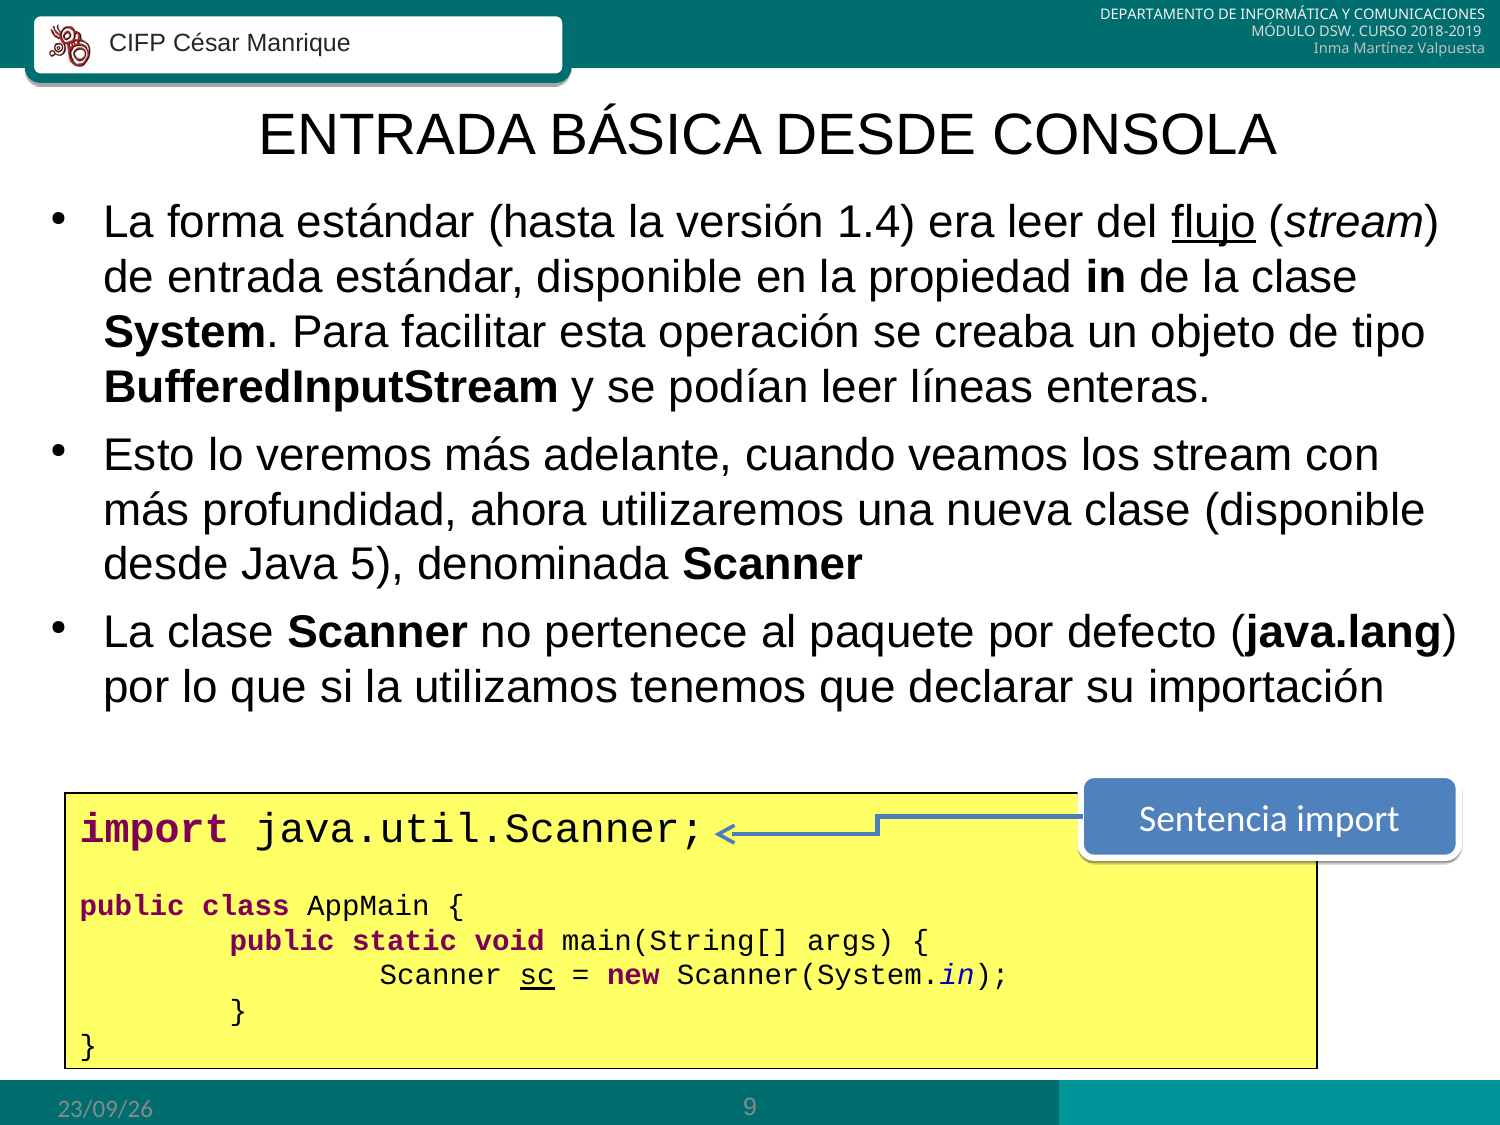

# ENTRADA BÁSICA DESDE CONSOLA
La forma estándar (hasta la versión 1.4) era leer del flujo (stream) de entrada estándar, disponible en la propiedad in de la clase System. Para facilitar esta operación se creaba un objeto de tipo BufferedInputStream y se podían leer líneas enteras.
Esto lo veremos más adelante, cuando veamos los stream con más profundidad, ahora utilizaremos una nueva clase (disponible desde Java 5), denominada Scanner
La clase Scanner no pertenece al paquete por defecto (java.lang) por lo que si la utilizamos tenemos que declarar su importación
Sentencia import
import java.util.Scanner;
public class AppMain {
	public static void main(String[] args) {
		Scanner sc = new Scanner(System.in);
	}
}